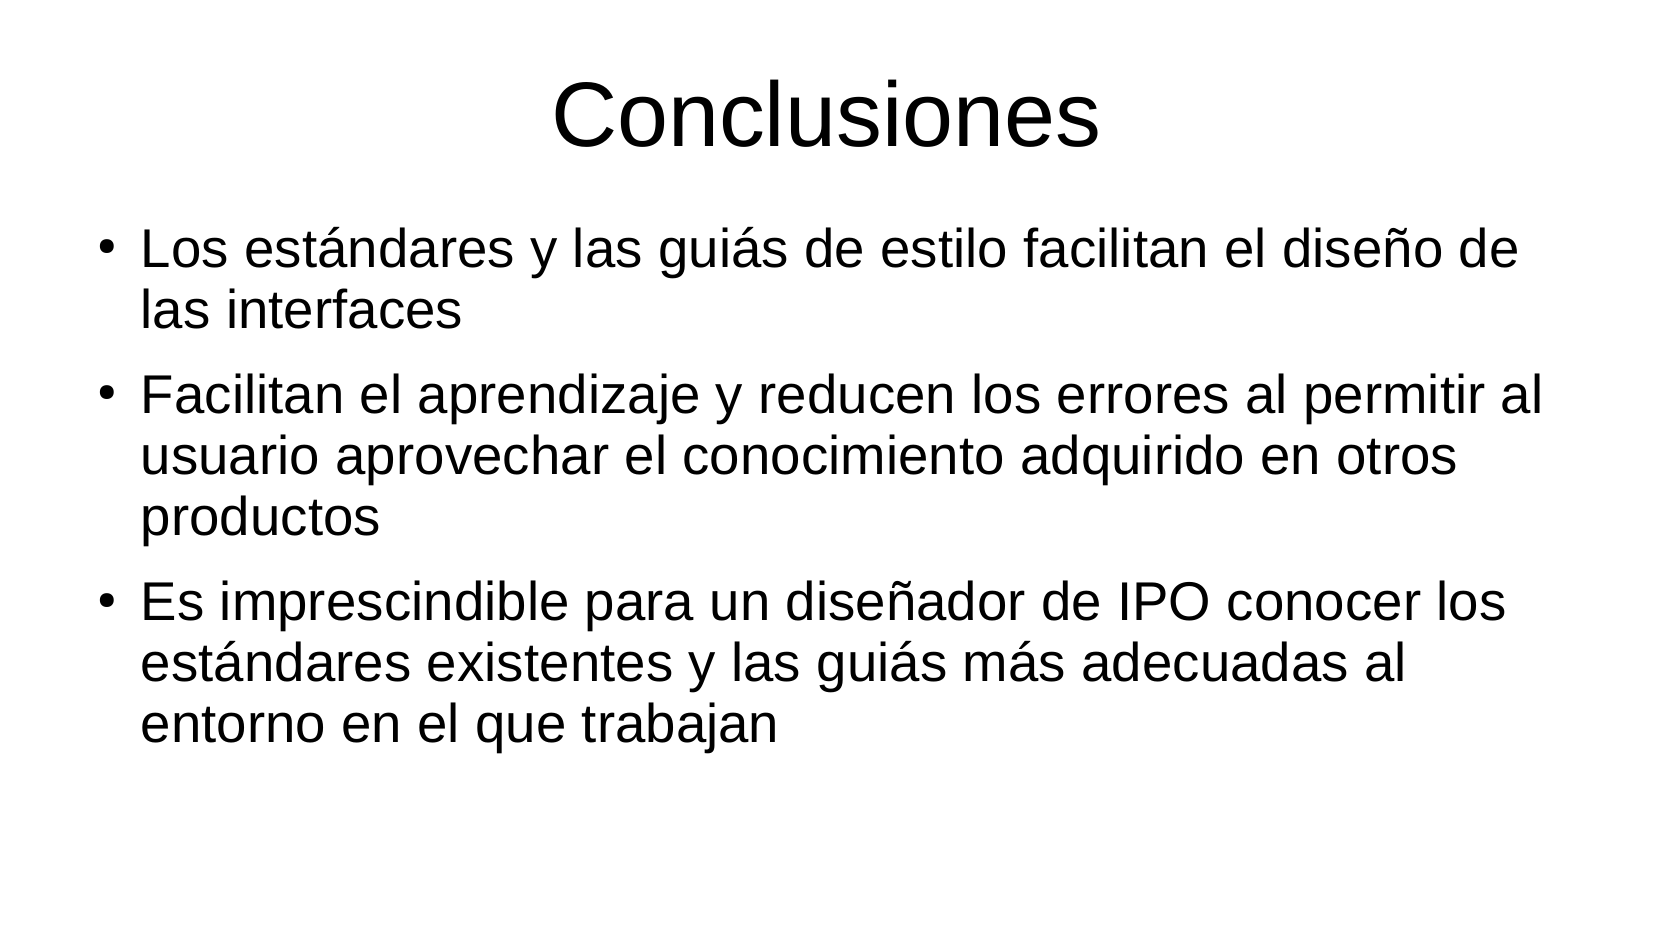

# Conclusiones
Los estándares y las guiás de estilo facilitan el diseño de las interfaces
Facilitan el aprendizaje y reducen los errores al permitir al usuario aprovechar el conocimiento adquirido en otros productos
Es imprescindible para un diseñador de IPO conocer los estándares existentes y las guiás más adecuadas al entorno en el que trabajan